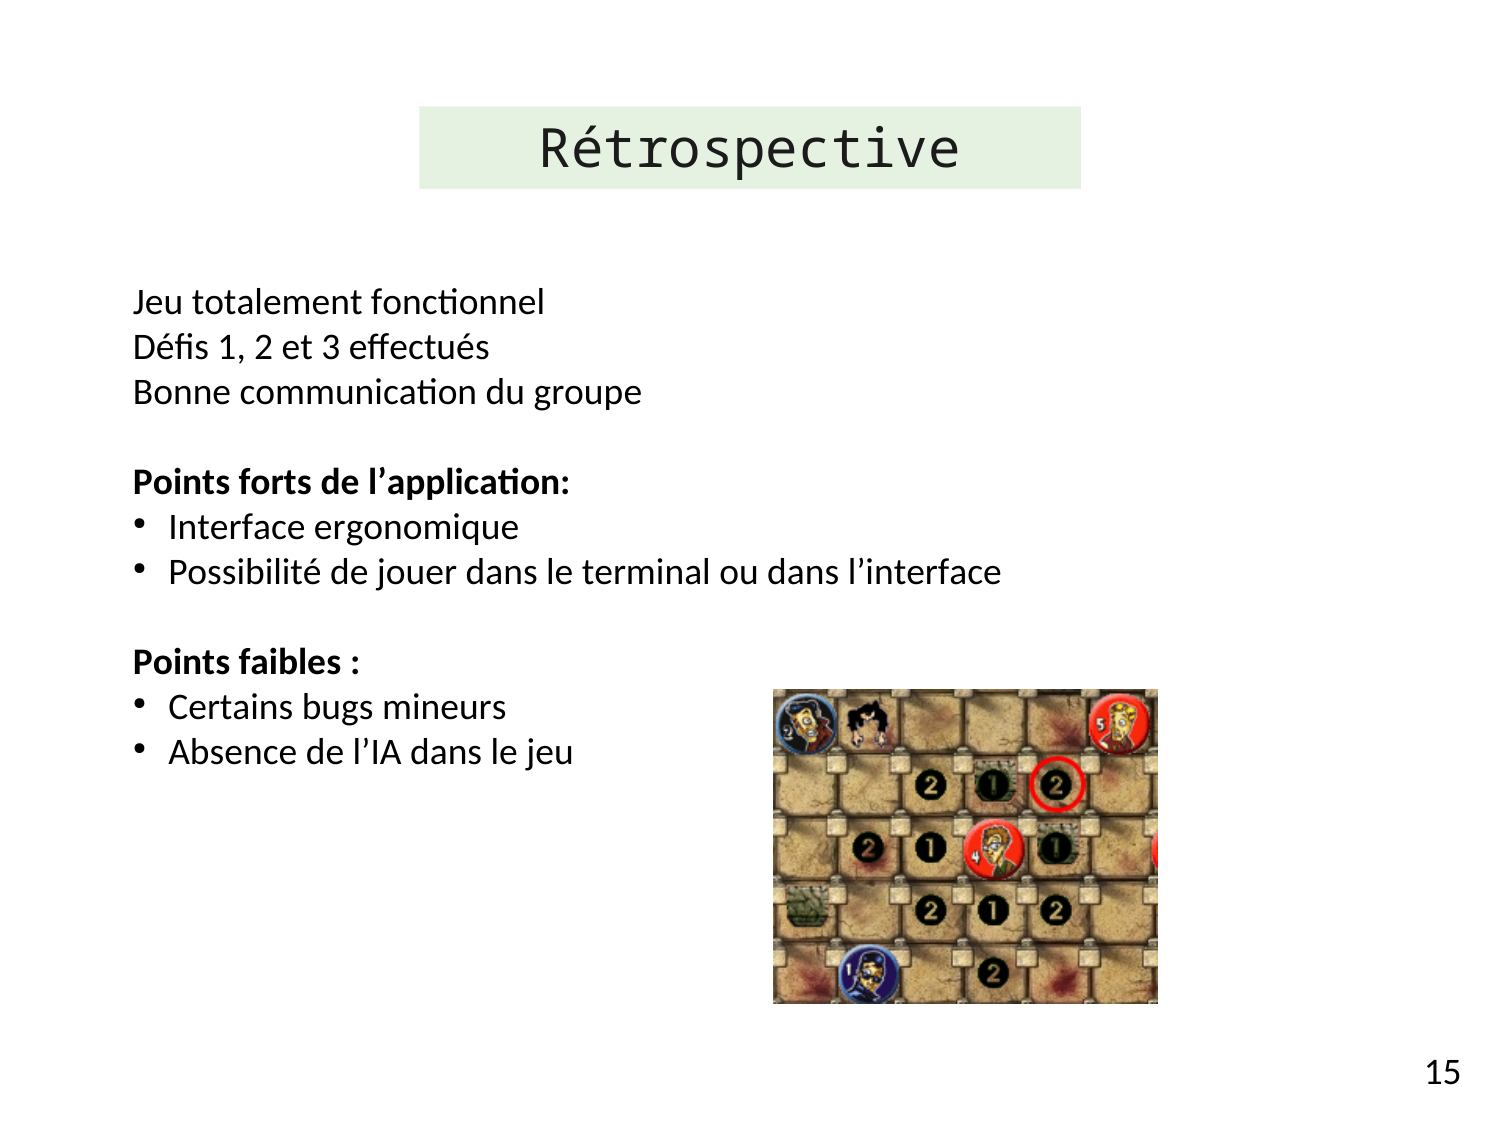

Rétrospective
Jeu totalement fonctionnel
Défis 1, 2 et 3 effectués
Bonne communication du groupe
Points forts de l’application:
Interface ergonomique
Possibilité de jouer dans le terminal ou dans l’interface
Points faibles :
Certains bugs mineurs
Absence de l’IA dans le jeu